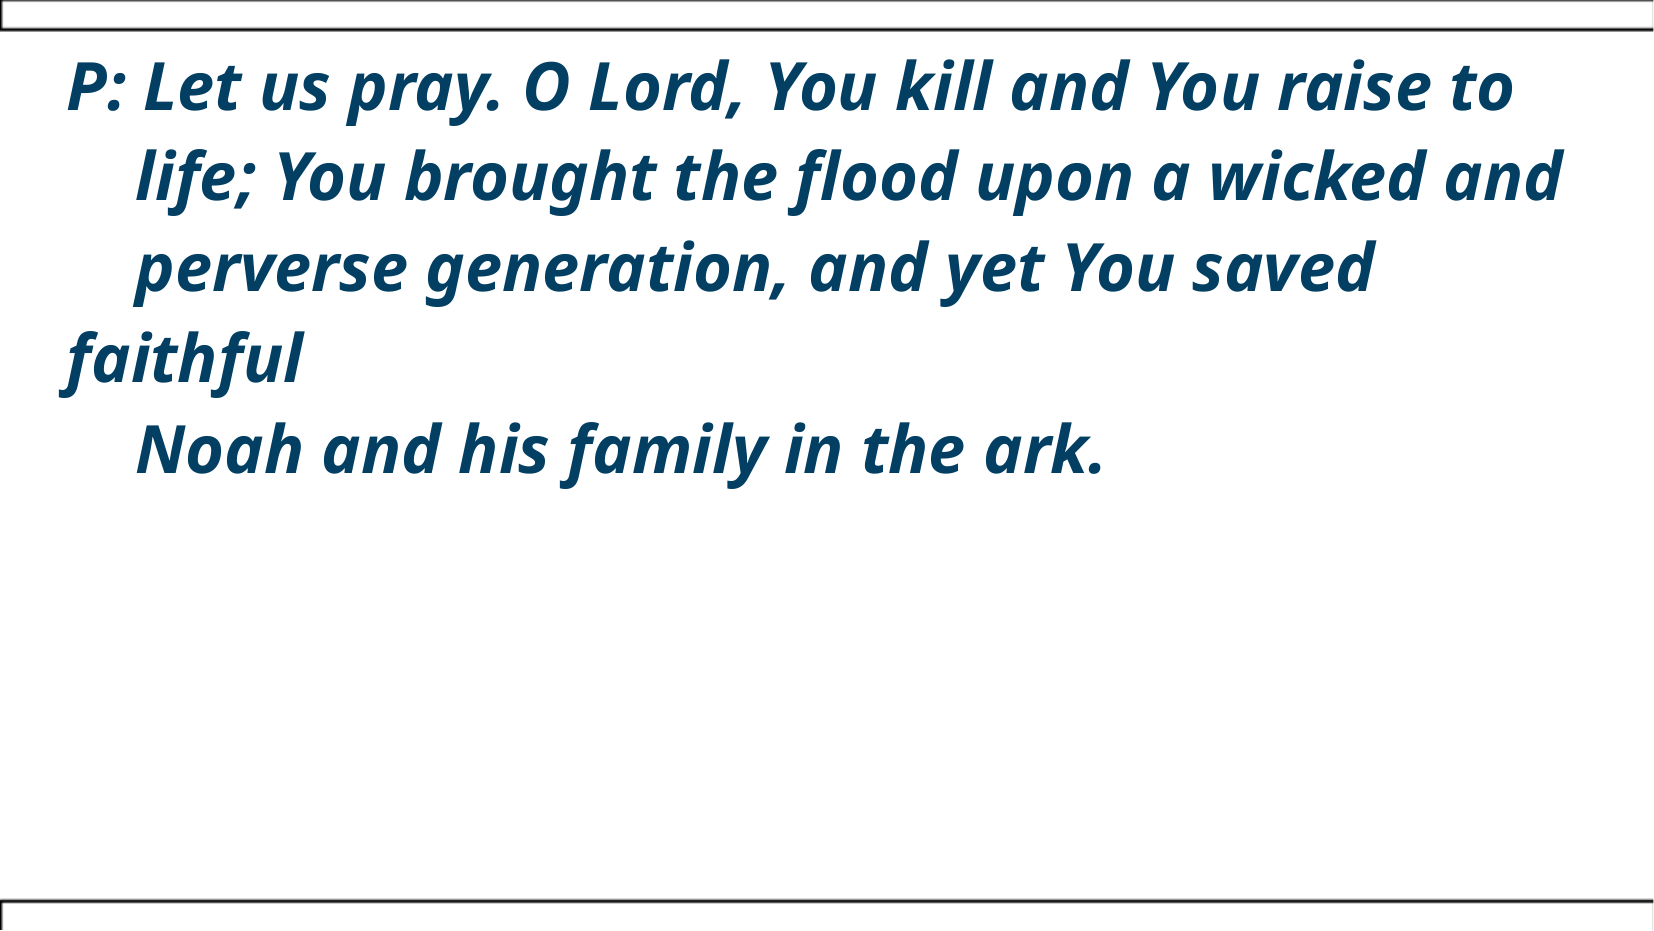

P: Let us pray. O Lord, You kill and You raise to
 life; You brought the flood upon a wicked and
 perverse generation, and yet You saved faithful
 Noah and his family in the ark.